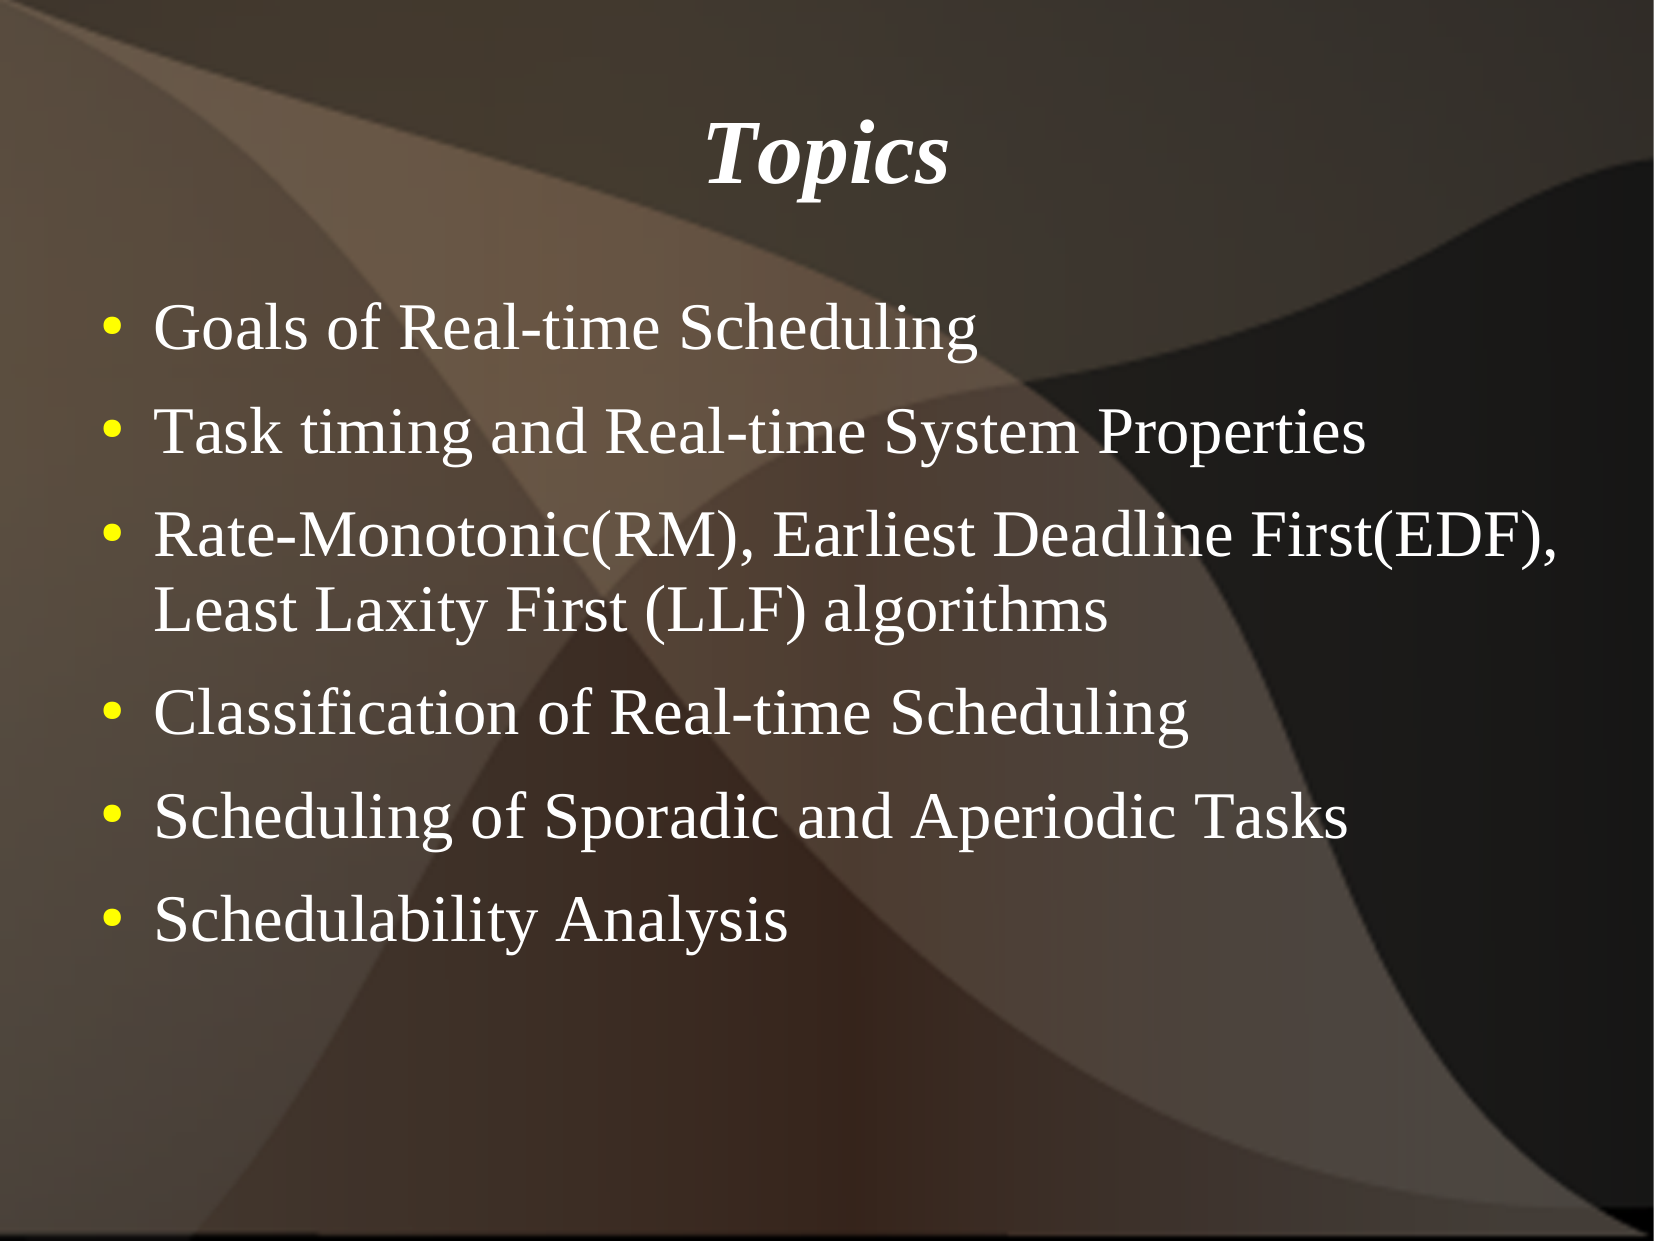

# Topics
Goals of Real-time Scheduling
Task timing and Real-time System Properties
Rate-Monotonic(RM), Earliest Deadline First(EDF), Least Laxity First (LLF) algorithms
Classification of Real-time Scheduling
Scheduling of Sporadic and Aperiodic Tasks
Schedulability Analysis